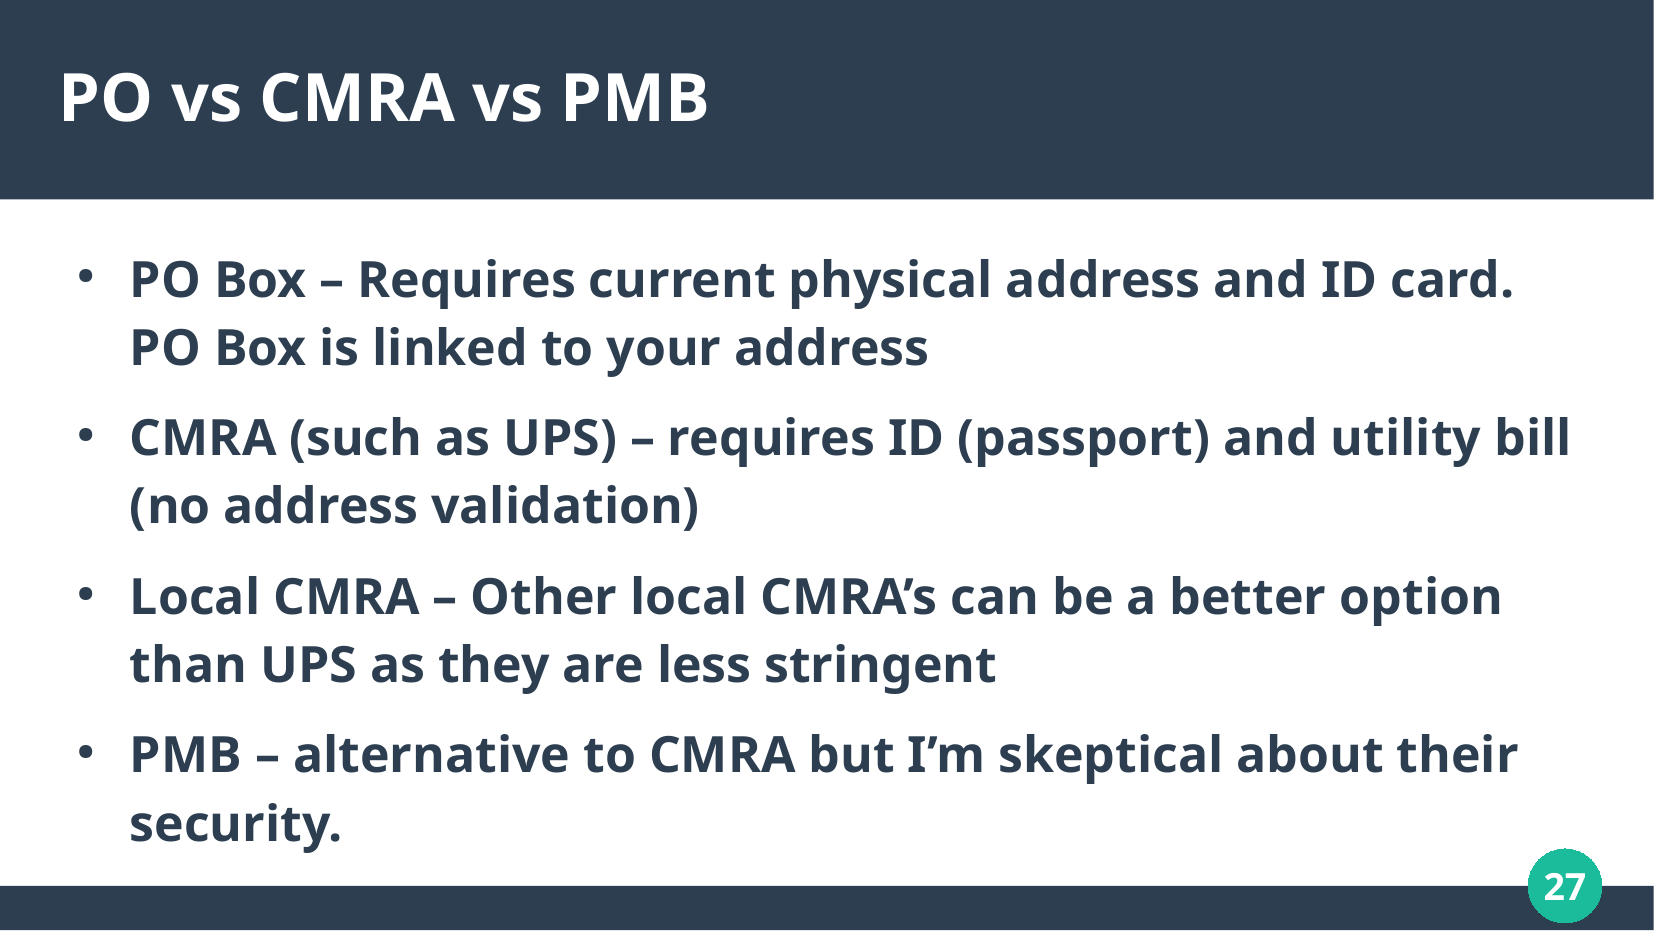

# PO vs CMRA vs PMB
PO Box – Requires current physical address and ID card. PO Box is linked to your address
CMRA (such as UPS) – requires ID (passport) and utility bill (no address validation)
Local CMRA – Other local CMRA’s can be a better option than UPS as they are less stringent
PMB – alternative to CMRA but I’m skeptical about their security.
27